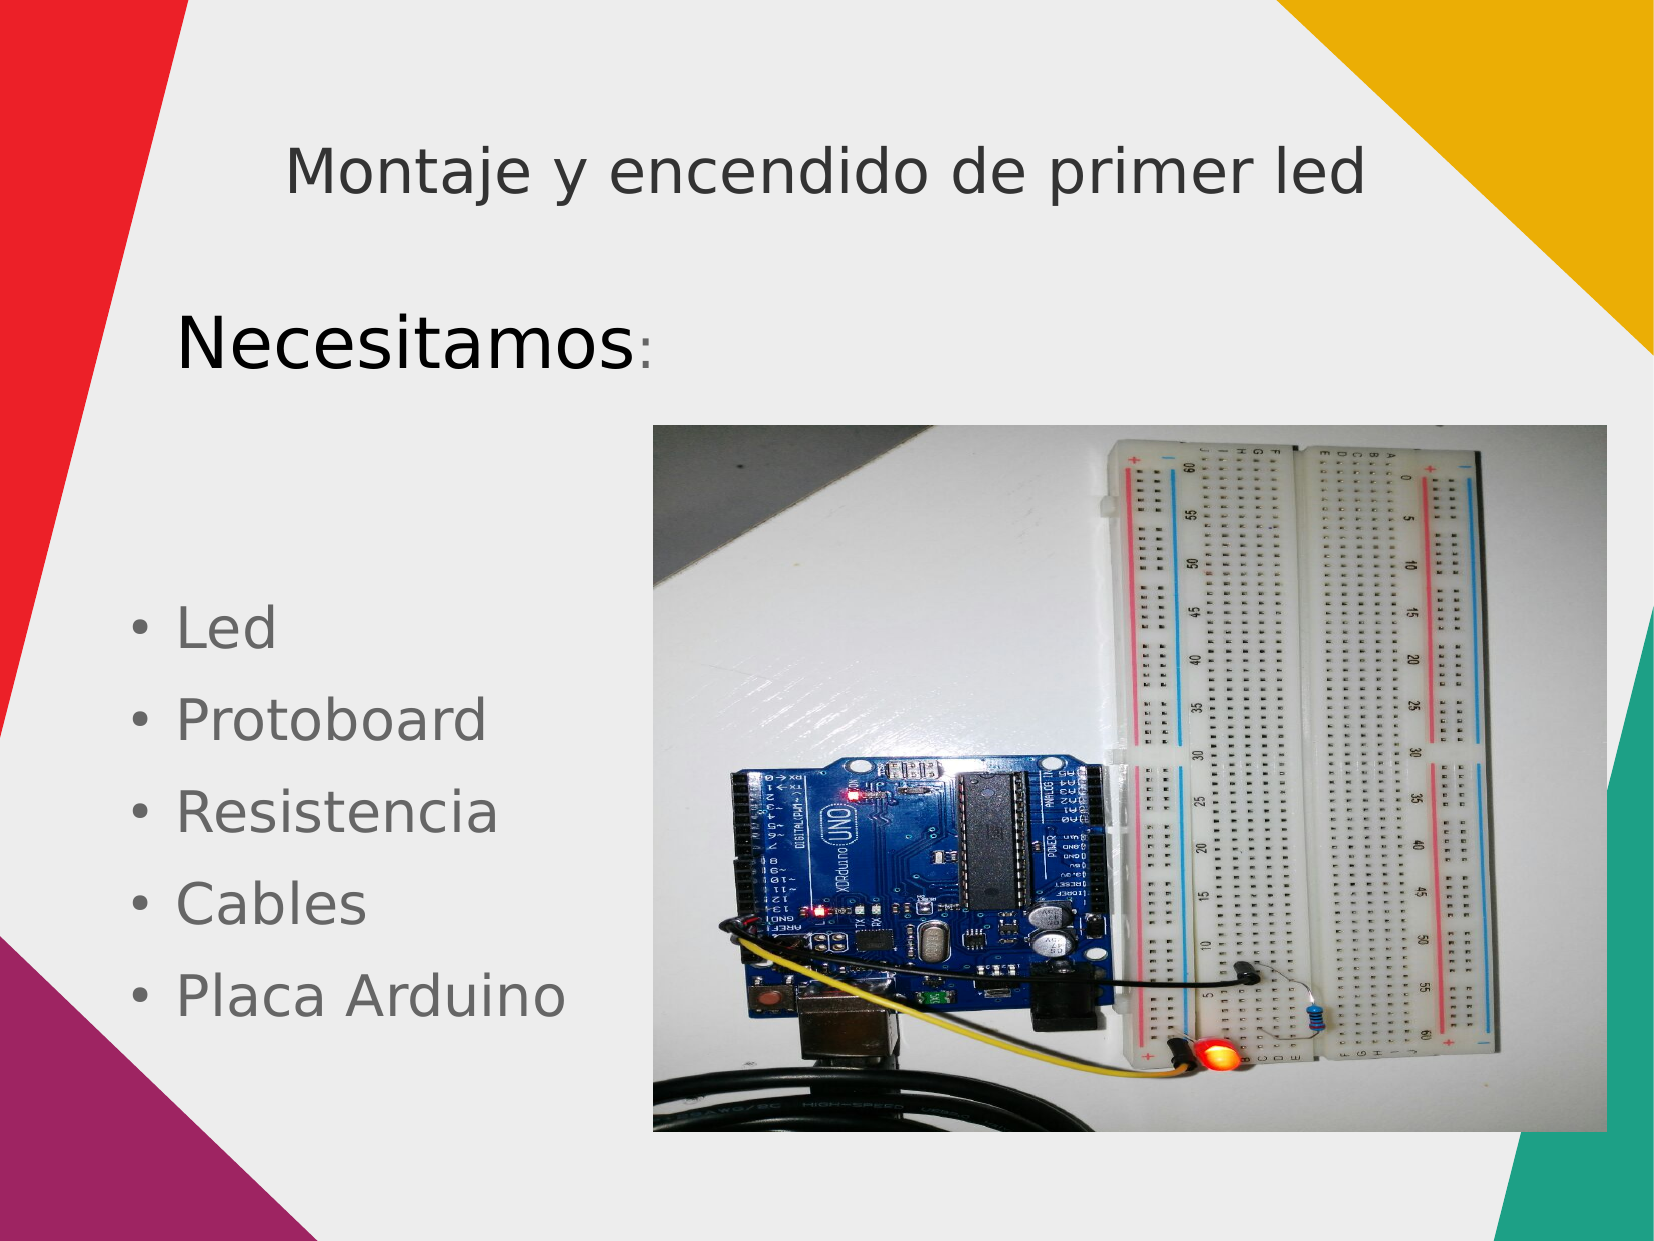

# Montaje y encendido de primer led
Necesitamos:
Led
Protoboard
Resistencia
Cables
Placa Arduino